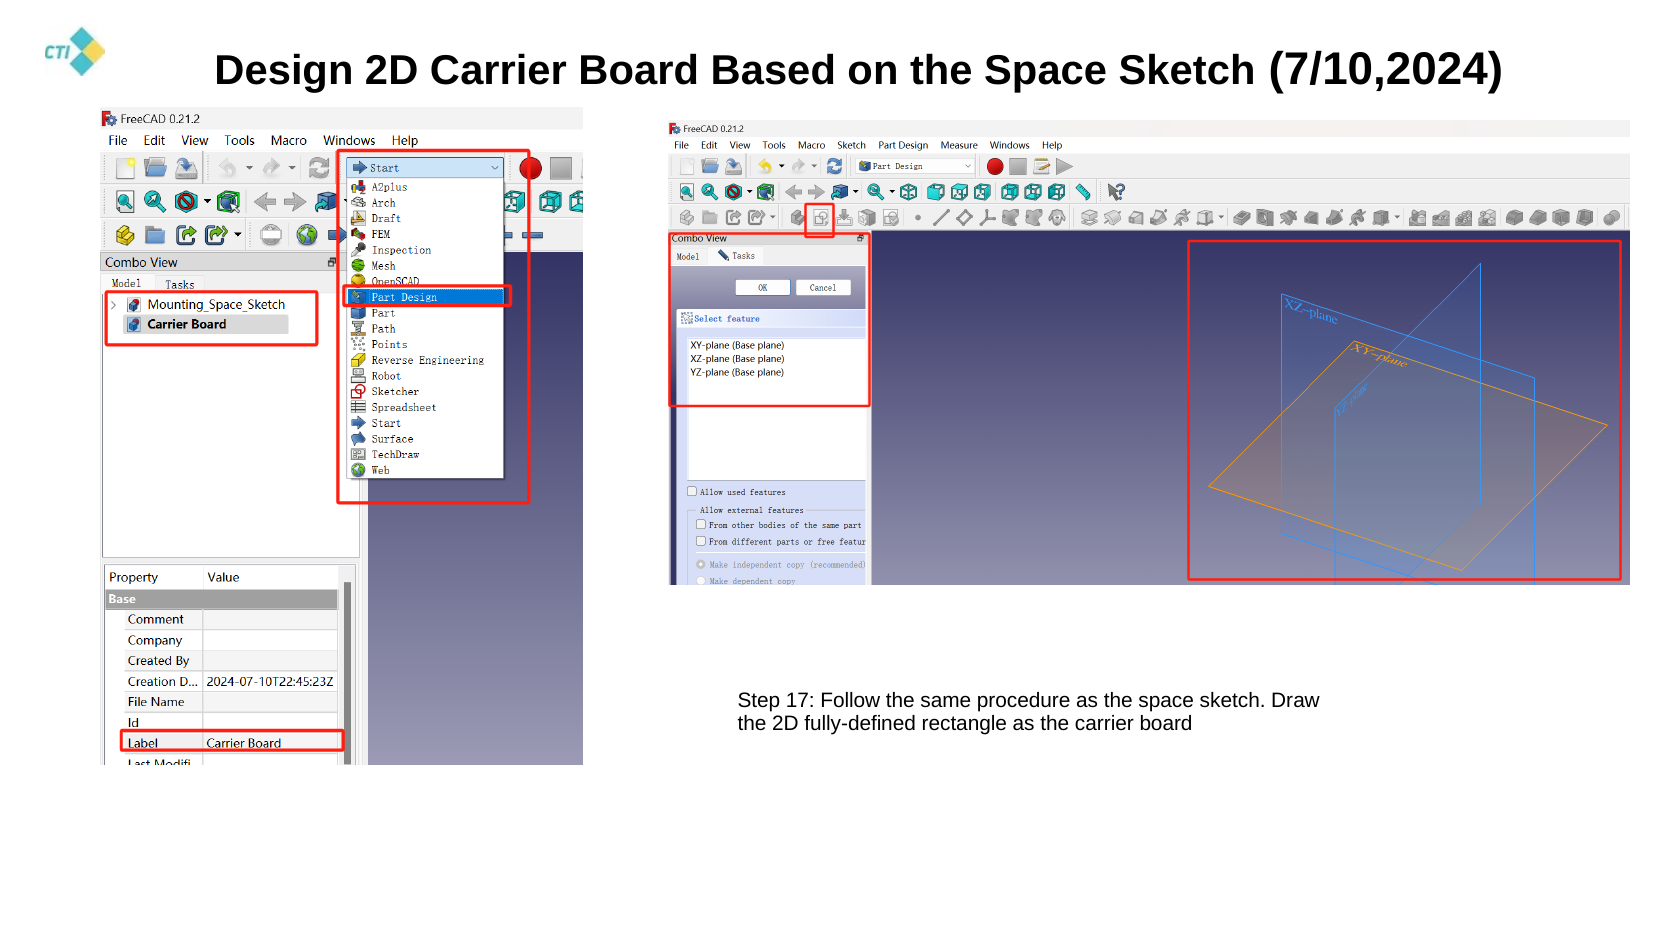

# Design 2D Carrier Board Based on the Space Sketch (7/10,2024)
New
New
Step 17: Follow the same procedure as the space sketch. Draw the 2D fully-defined rectangle as the carrier board